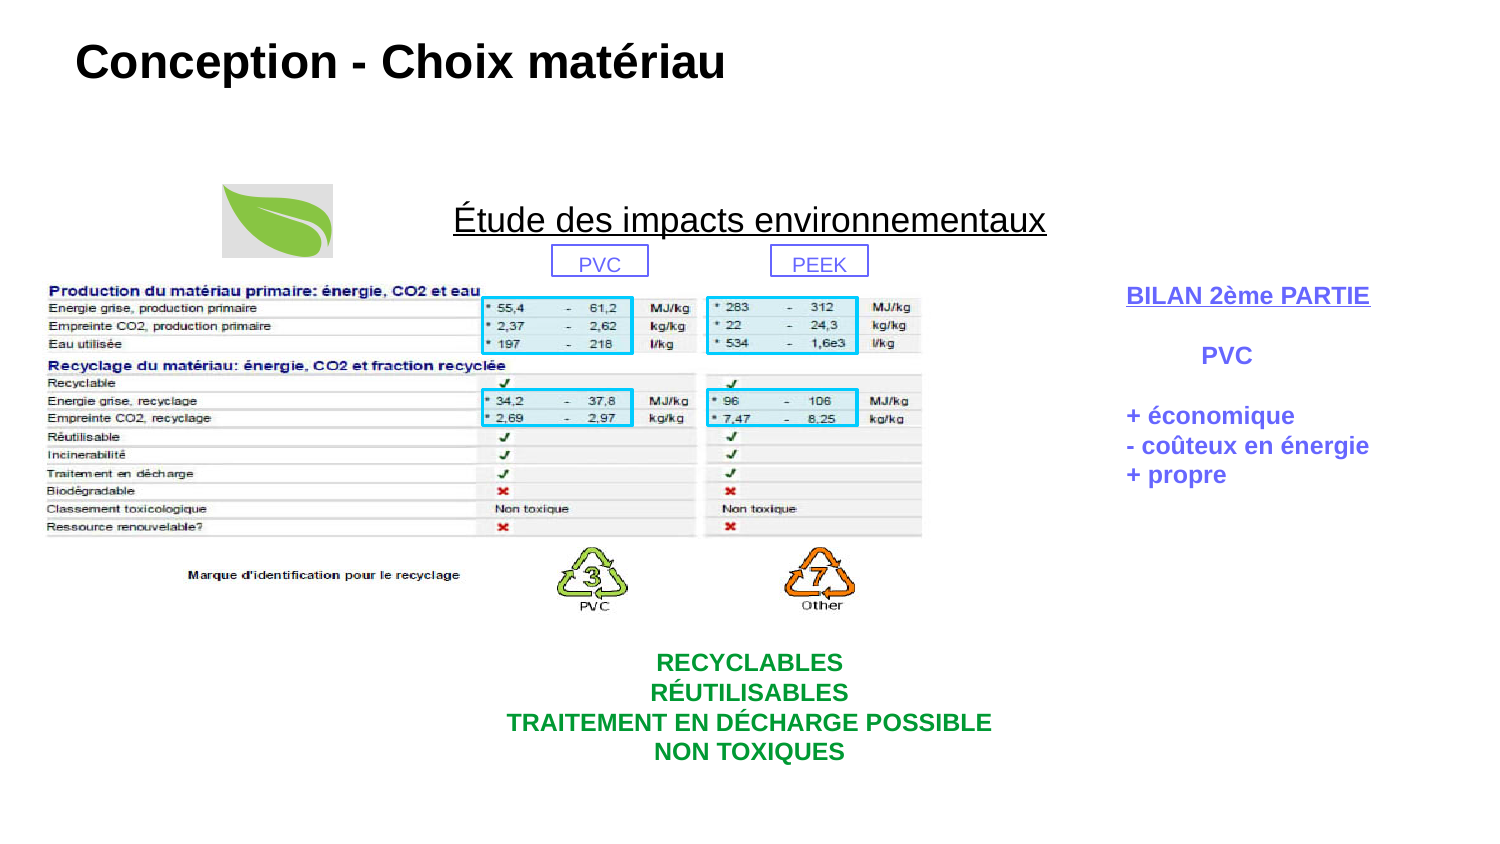

Conception - Choix matériau
Étude des impacts environnementaux
PVC
PEEK
BILAN 2ème PARTIE
	PVC
+ économique
- coûteux en énergie
+ propre
RECYCLABLES
RÉUTILISABLES
TRAITEMENT EN DÉCHARGE POSSIBLE
NON TOXIQUES